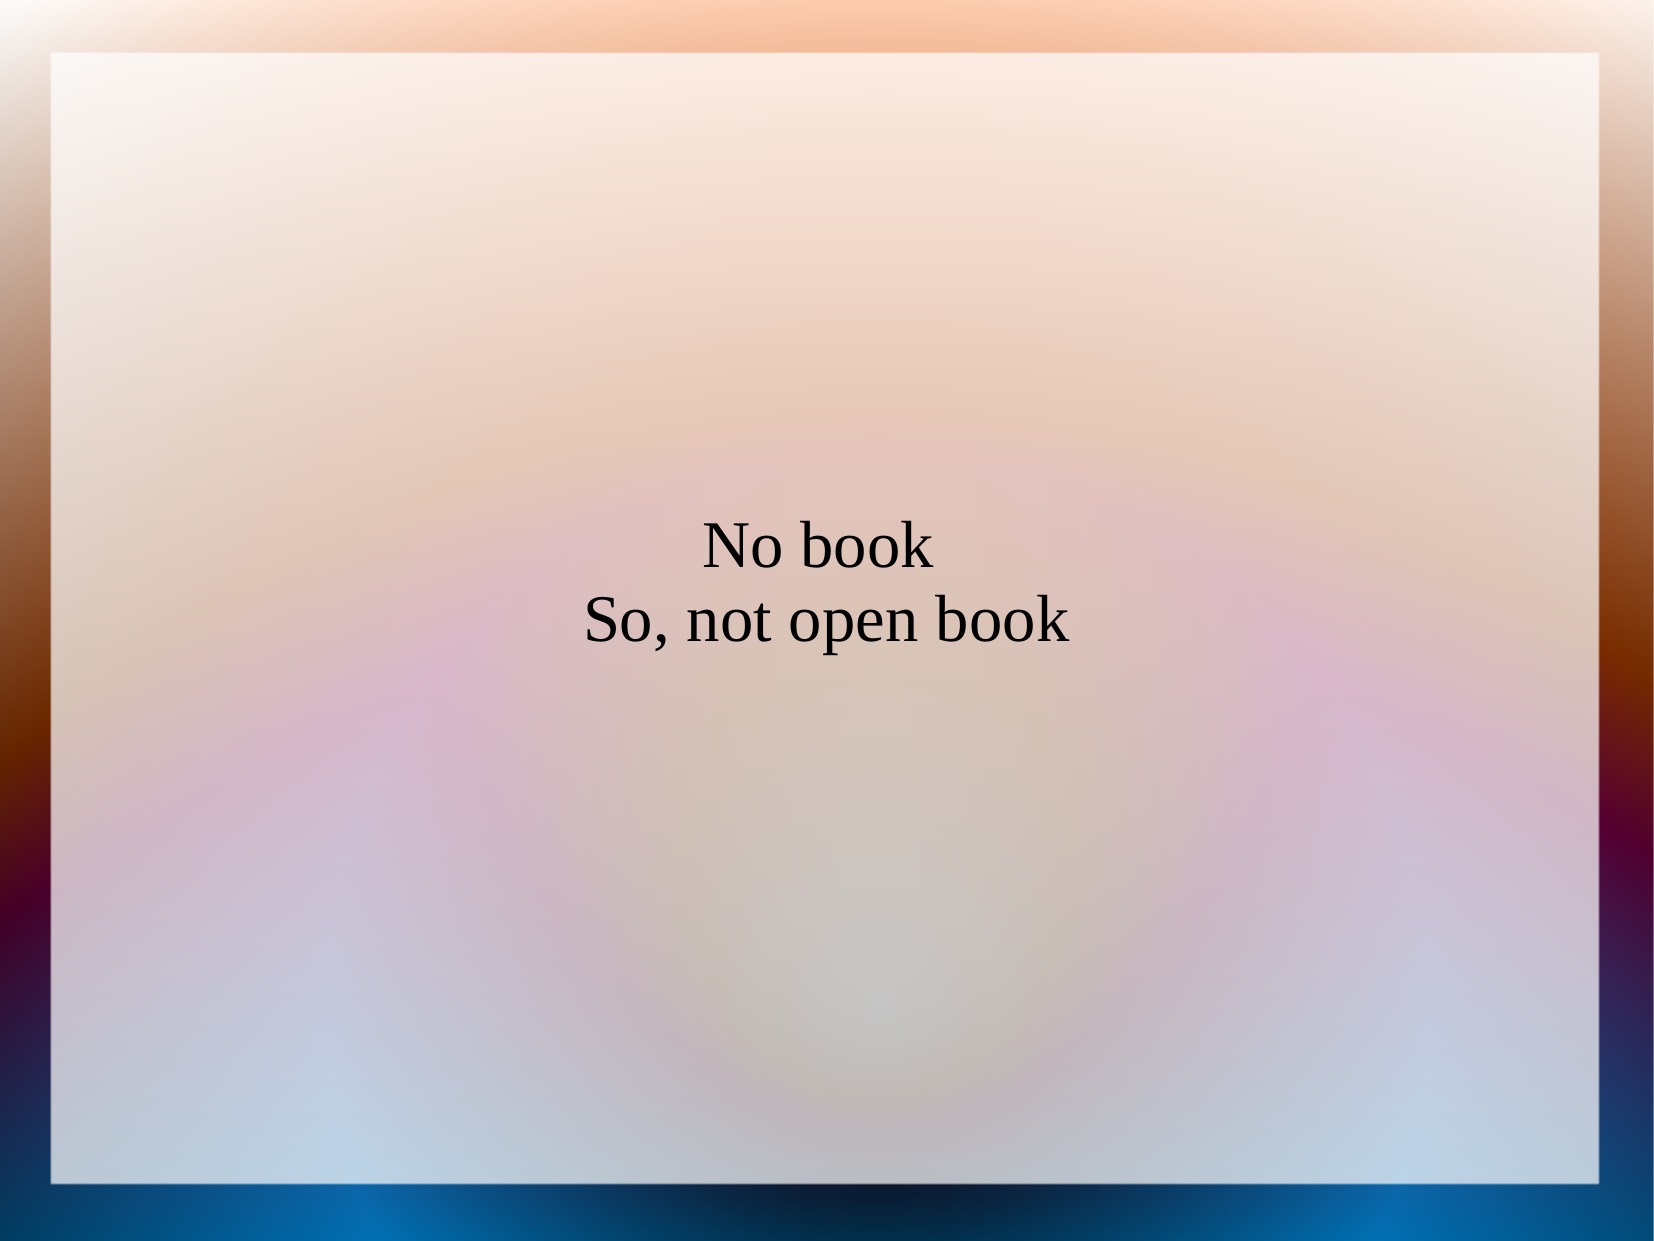

# No book
So, not open book